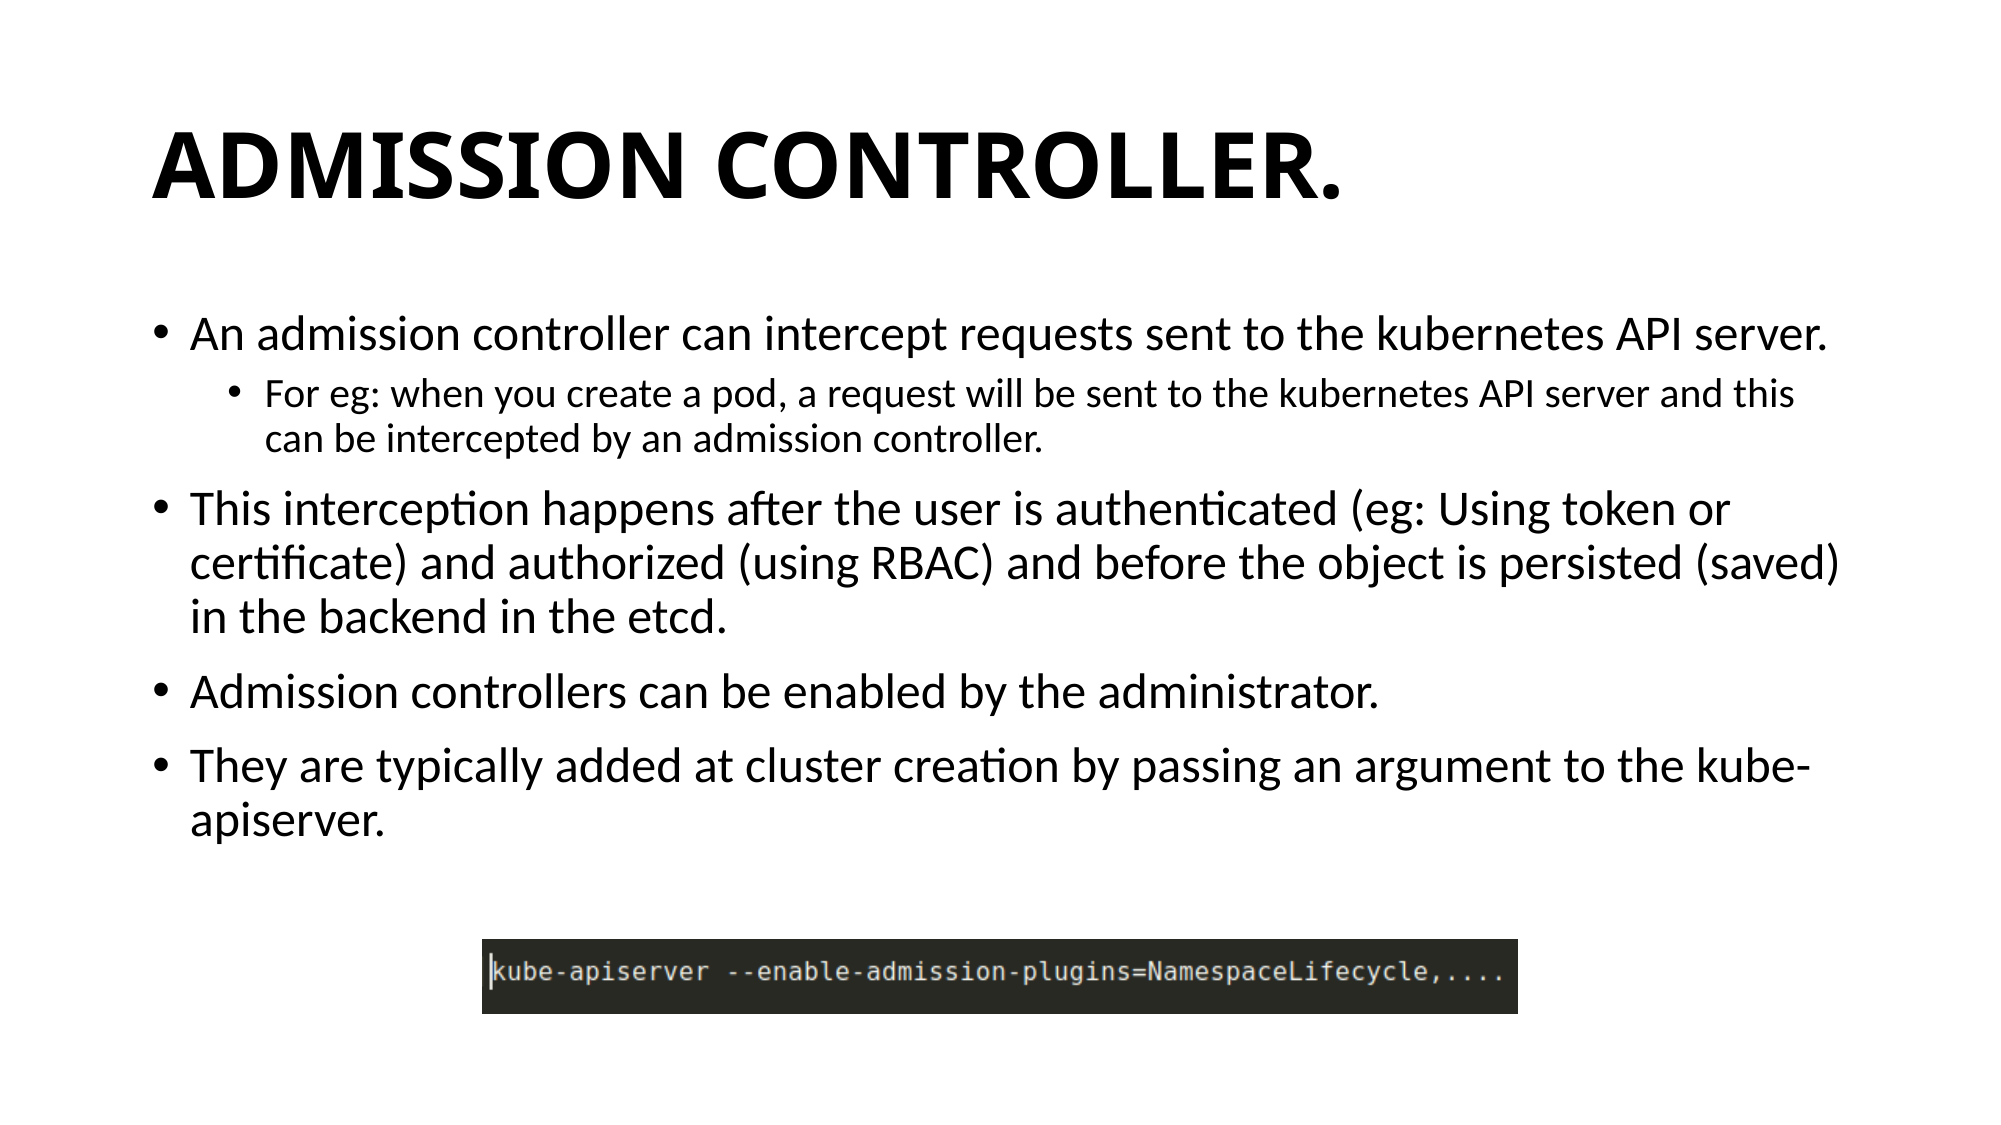

# ADMISSION CONTROLLER.
An admission controller can intercept requests sent to the kubernetes API server.
For eg: when you create a pod, a request will be sent to the kubernetes API server and this can be intercepted by an admission controller.
This interception happens after the user is authenticated (eg: Using token or certificate) and authorized (using RBAC) and before the object is persisted (saved) in the backend in the etcd.
Admission controllers can be enabled by the administrator.
They are typically added at cluster creation by passing an argument to the kube-apiserver.